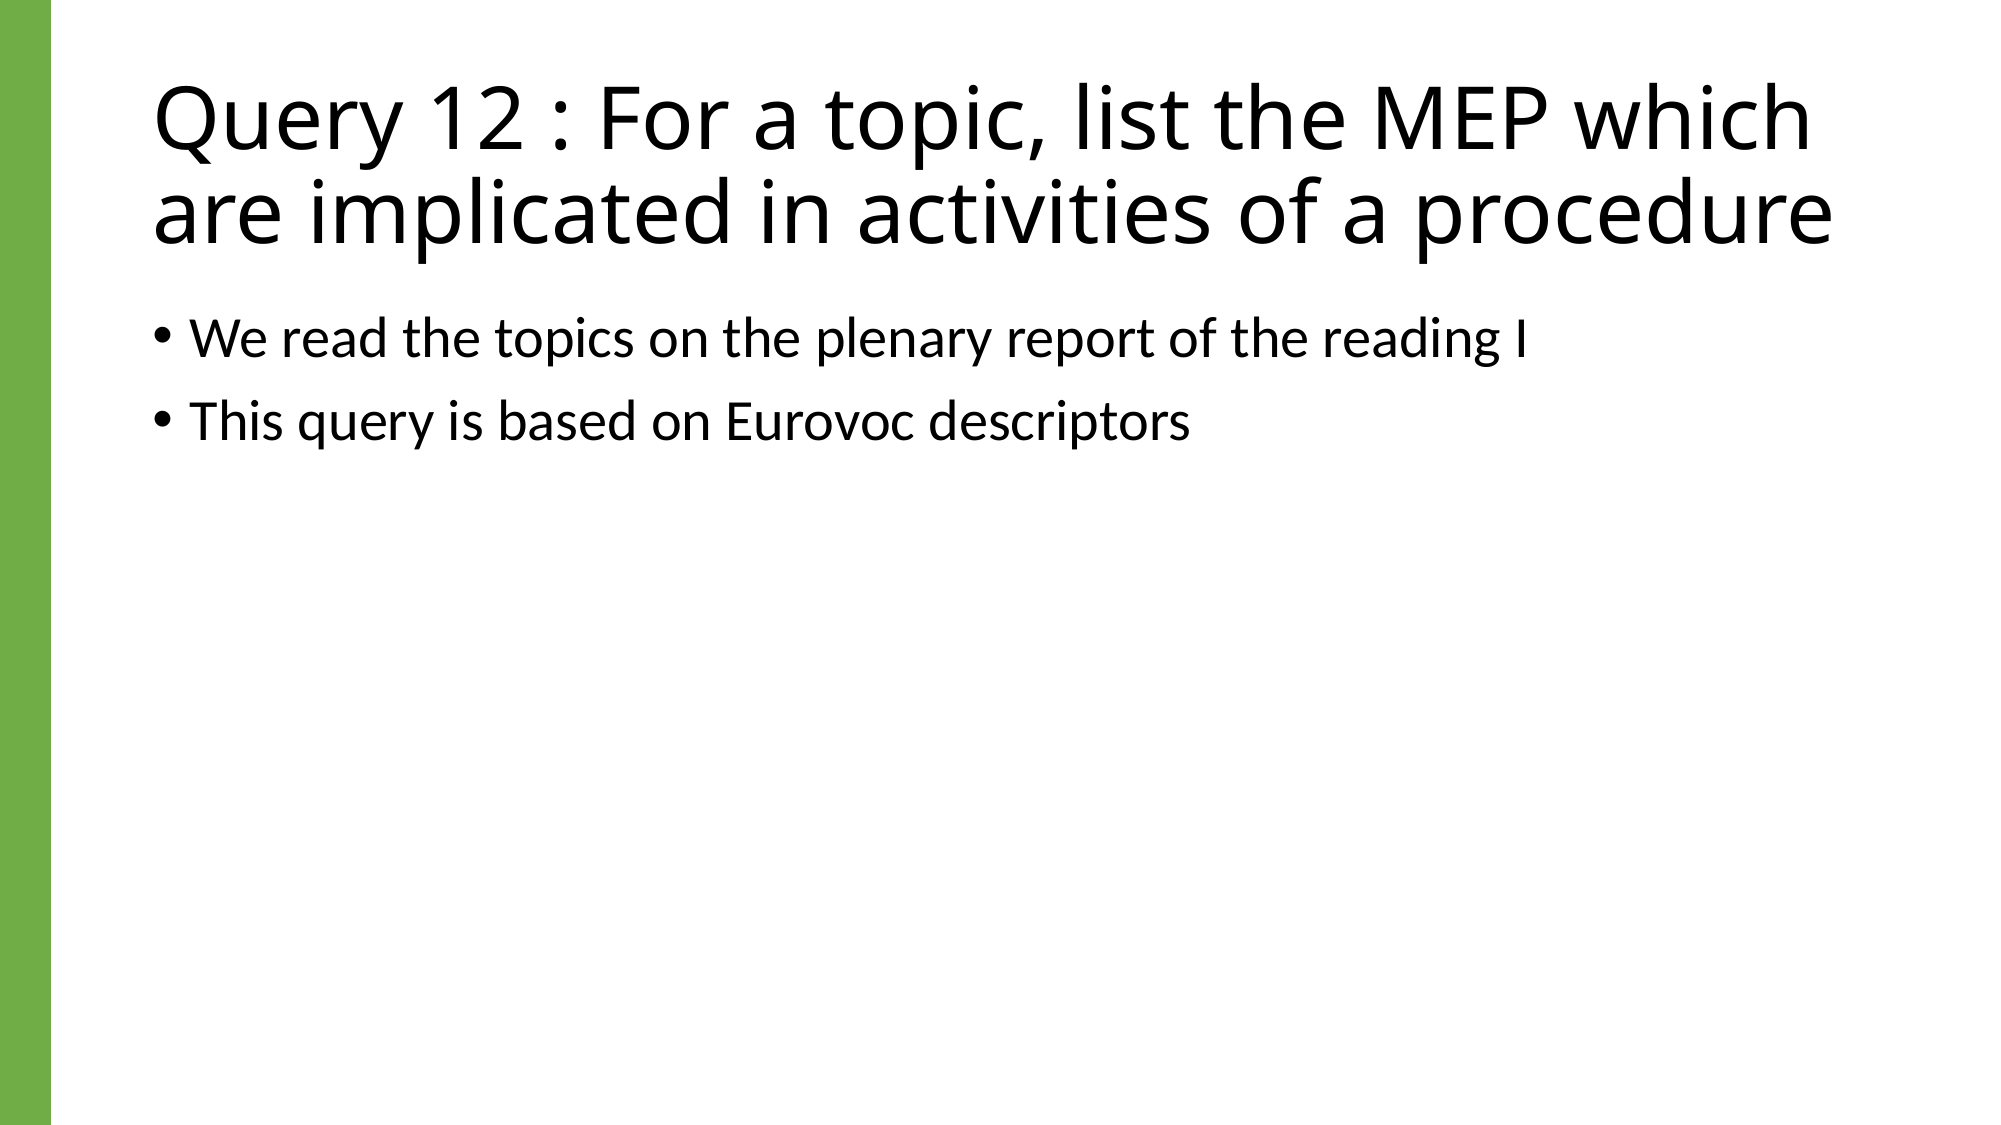

# Query 12 : For a topic, list the MEP which are implicated in activities of a procedure
We read the topics on the plenary report of the reading I
This query is based on Eurovoc descriptors